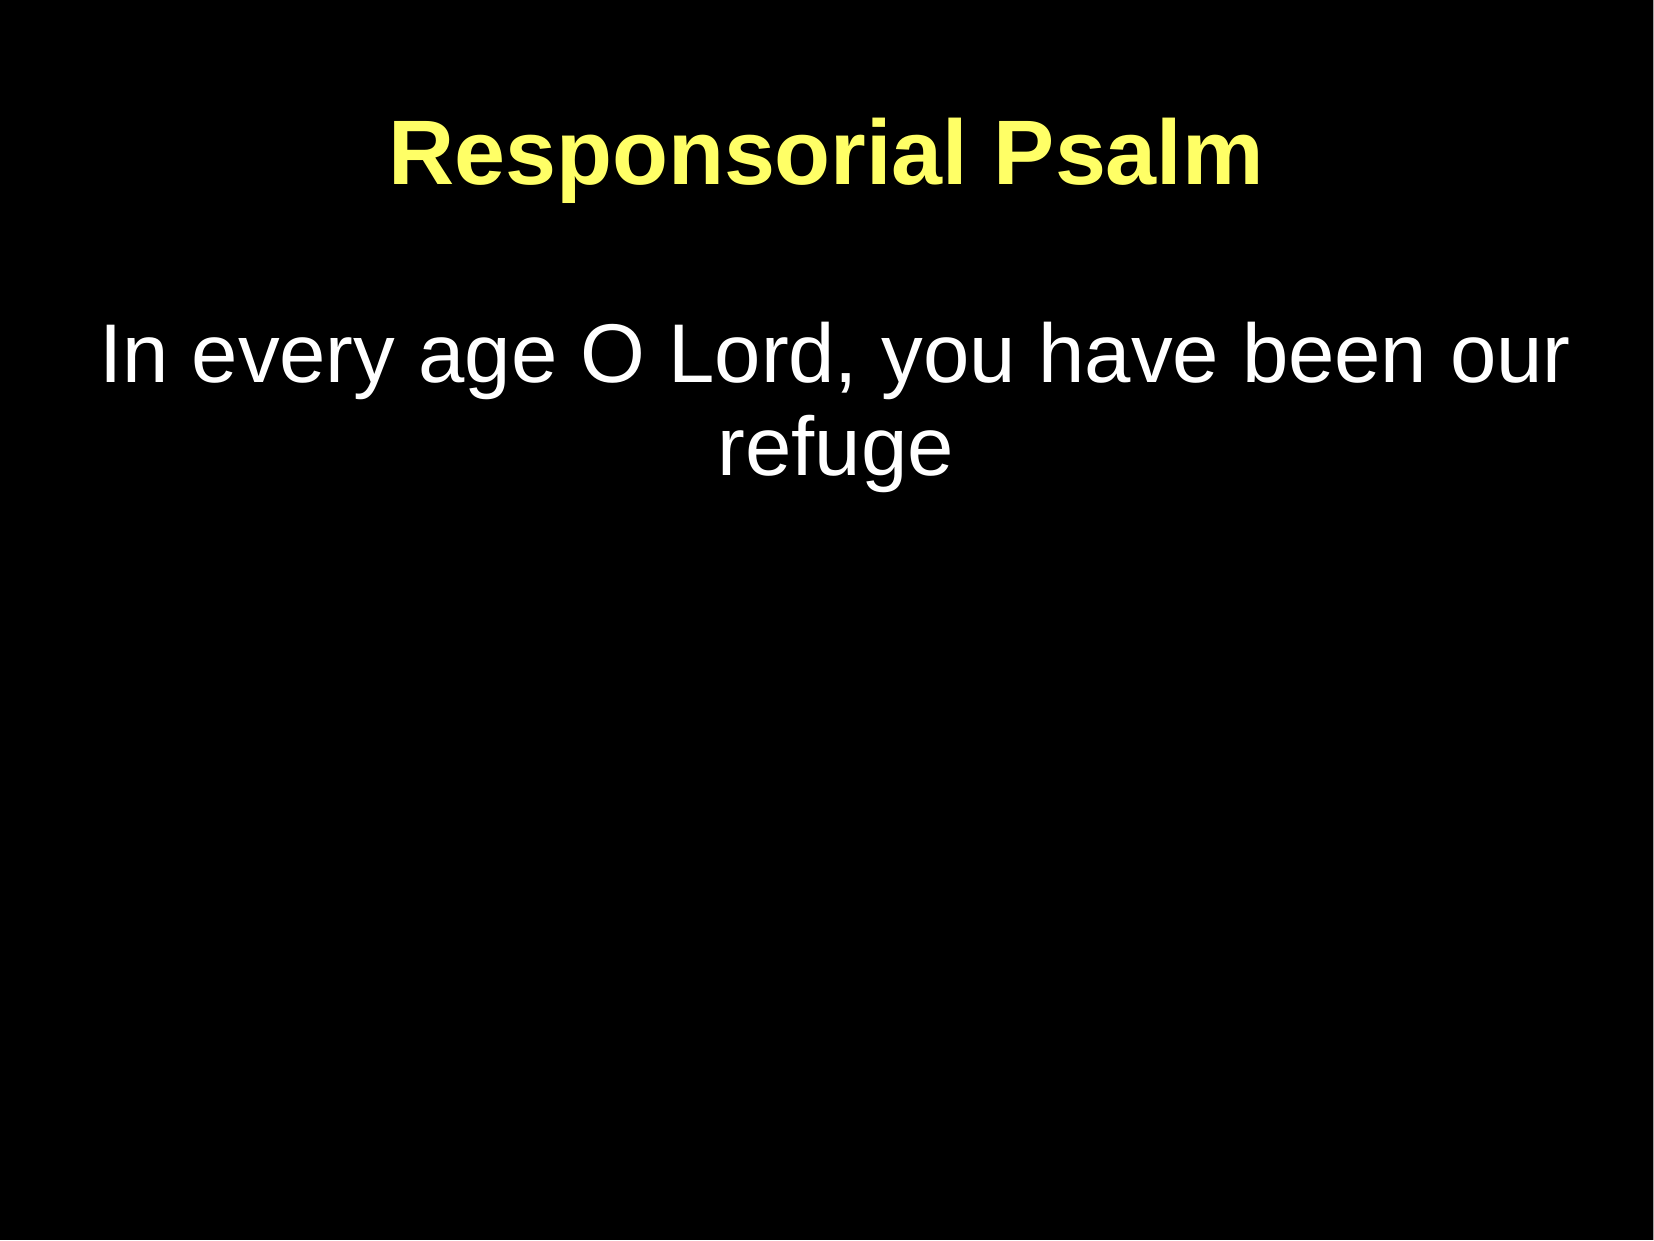

# Responsorial Psalm
In every age O Lord, you have been our refuge